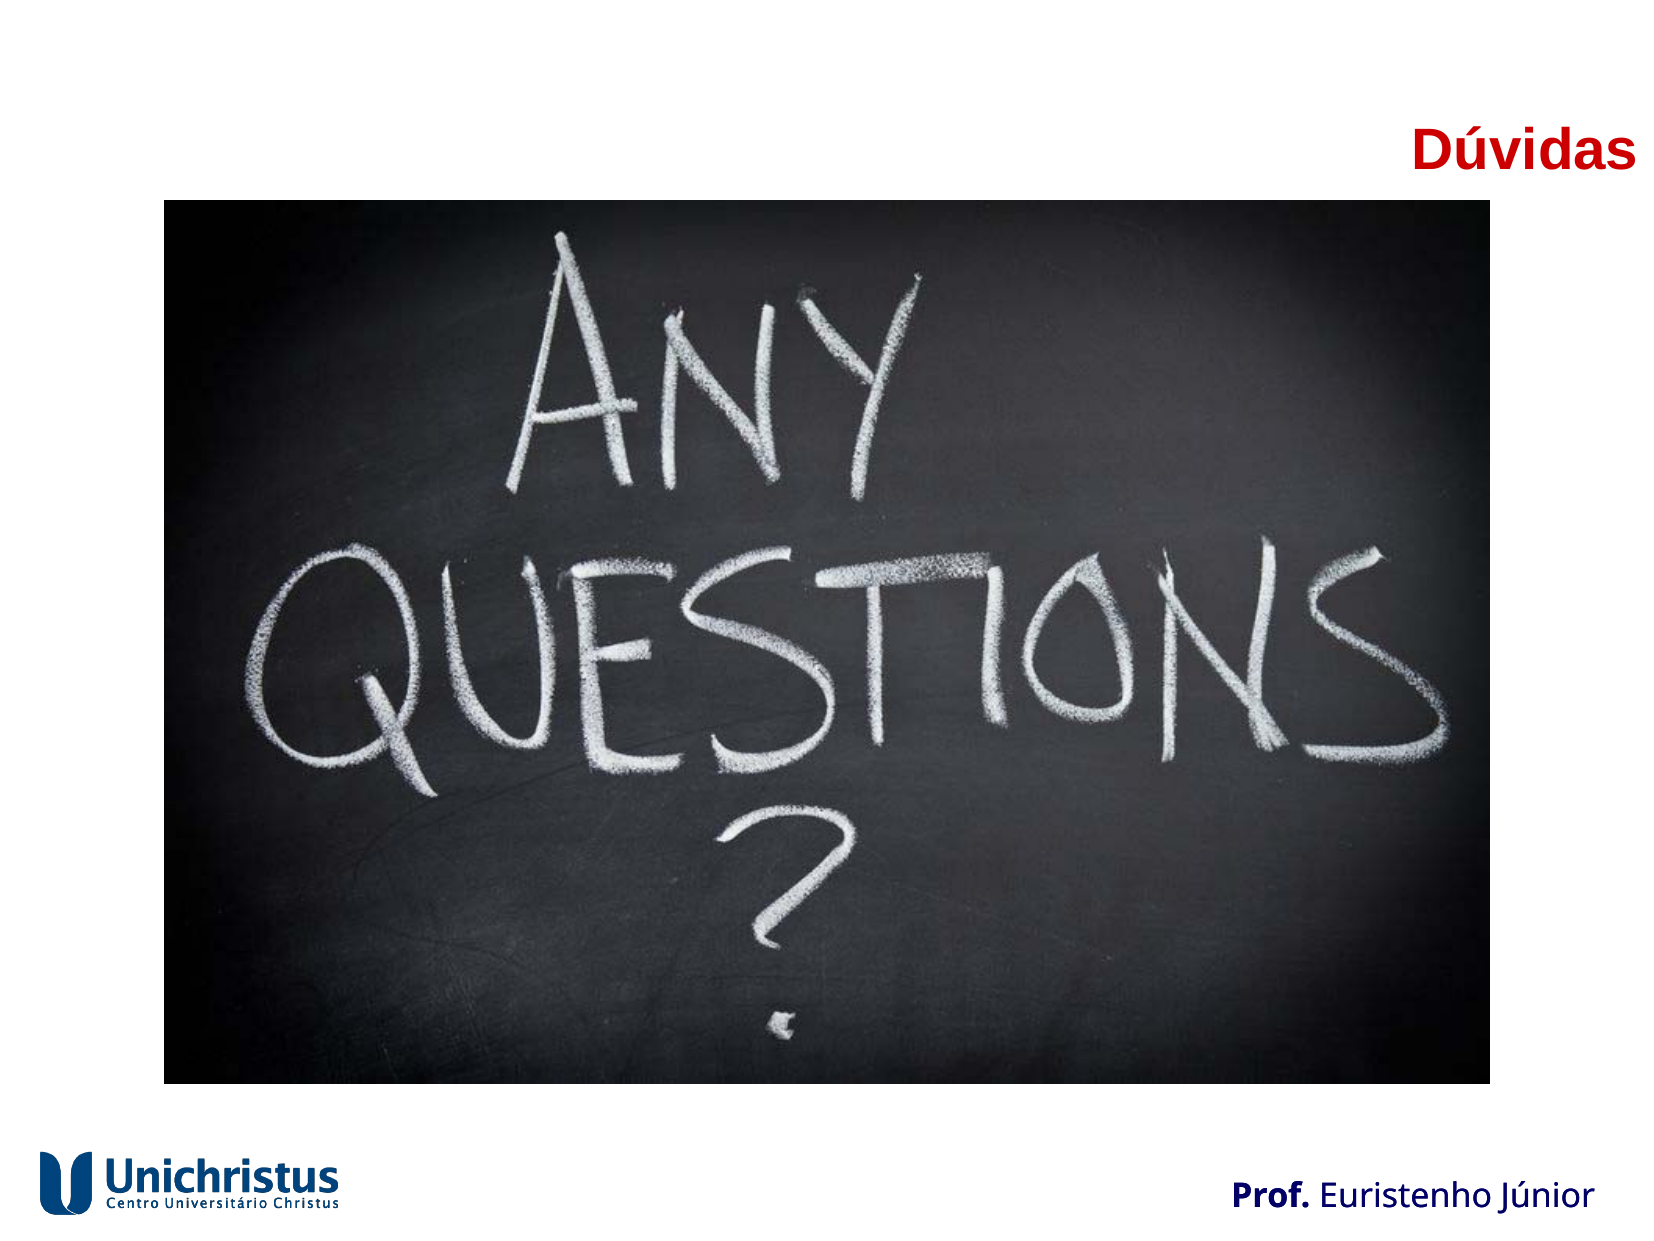

Dúvidas
Prof. Euristenho Júnior
Prof. Euristenho Júnior